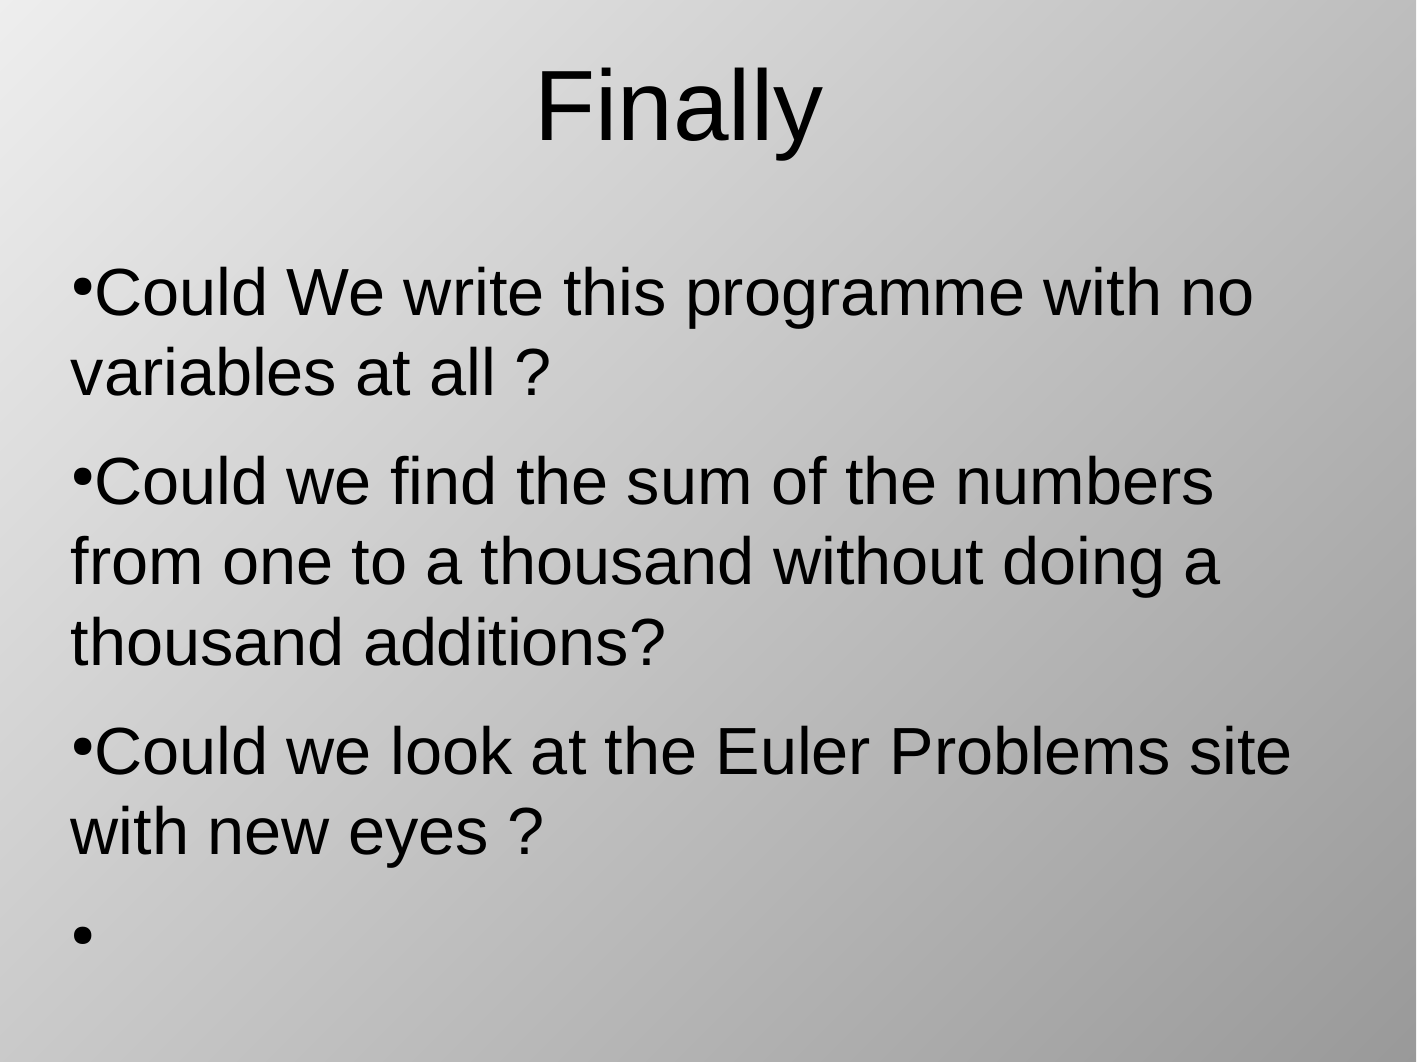

#
Finally
Could We write this programme with no variables at all ?
Could we find the sum of the numbers from one to a thousand without doing a thousand additions?
Could we look at the Euler Problems site with new eyes ?